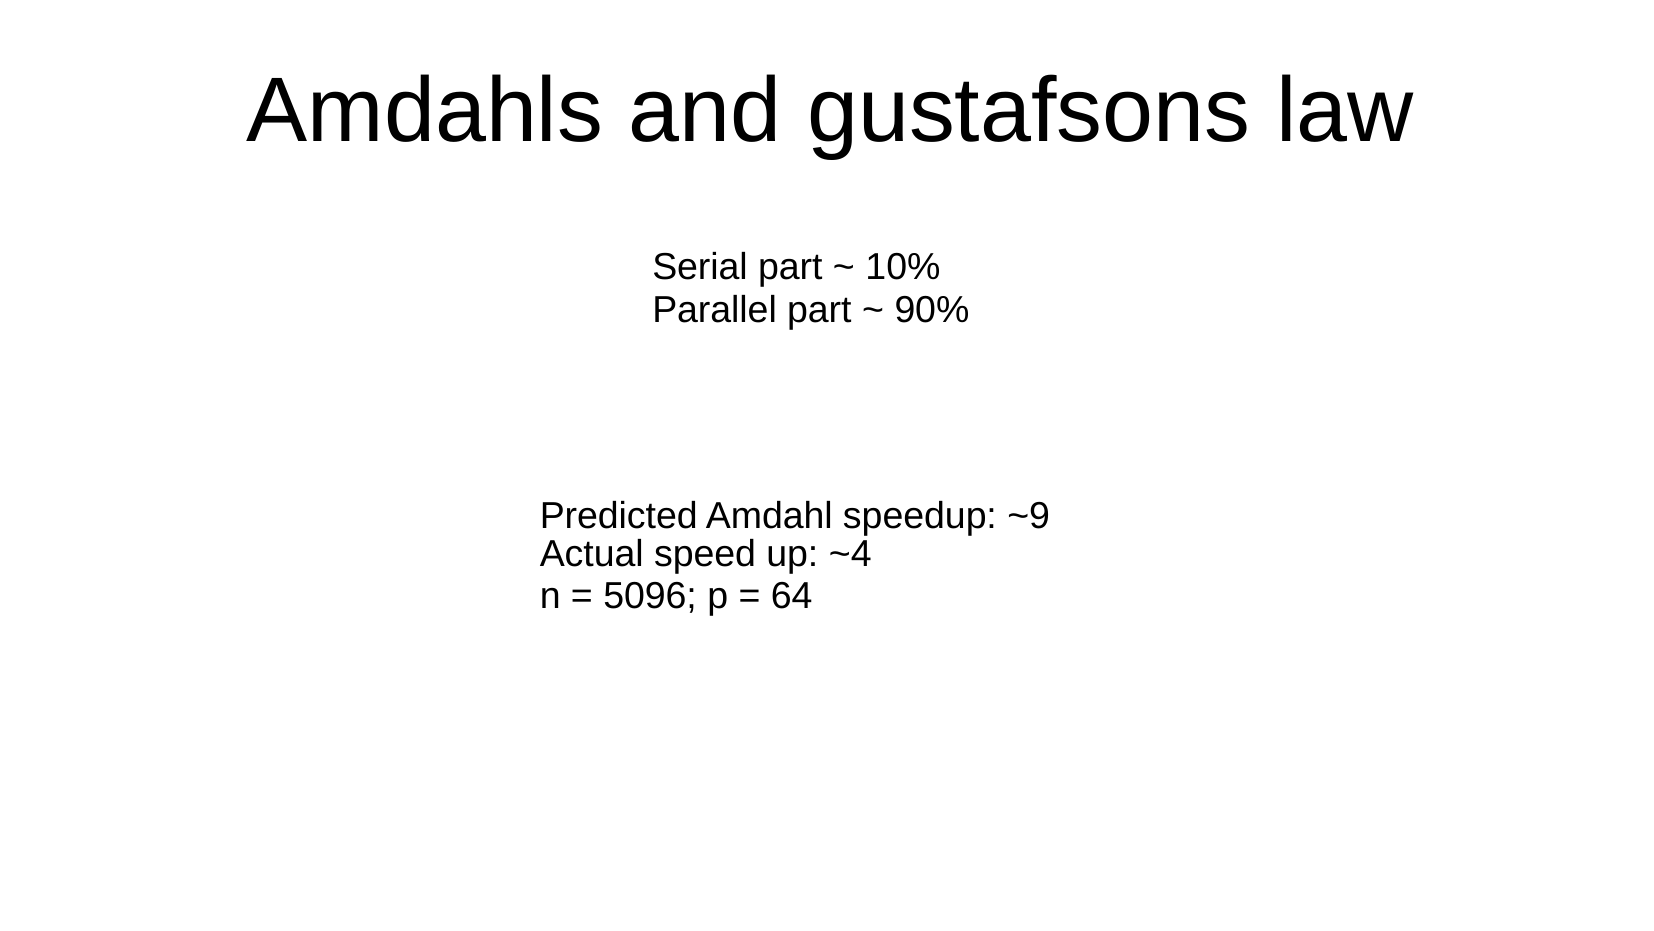

# Amdahls and gustafsons law
Serial part ~ 10%
Parallel part ~ 90%
Predicted Amdahl speedup: ~9
Actual speed up: ~4
n = 5096; p = 64